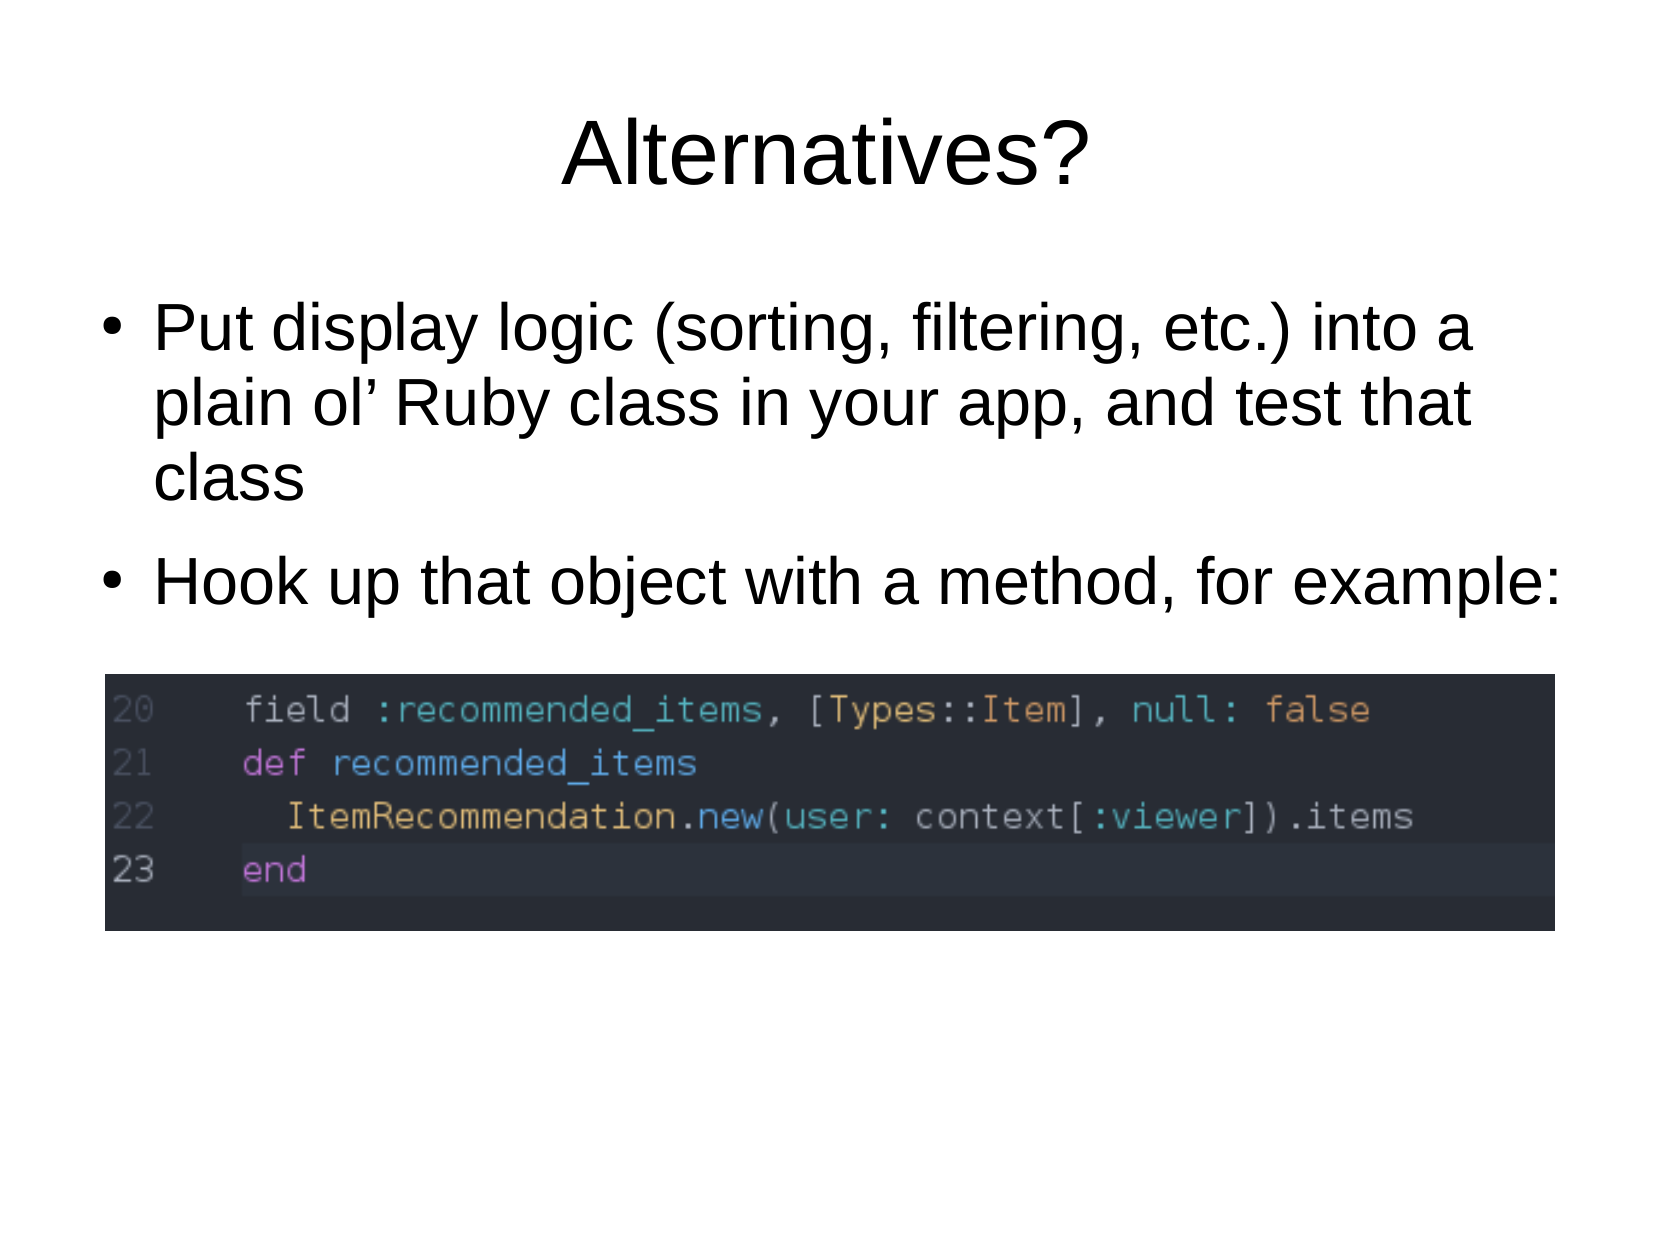

# Alternatives?
Put display logic (sorting, filtering, etc.) into a plain ol’ Ruby class in your app, and test that class
Hook up that object with a method, for example: